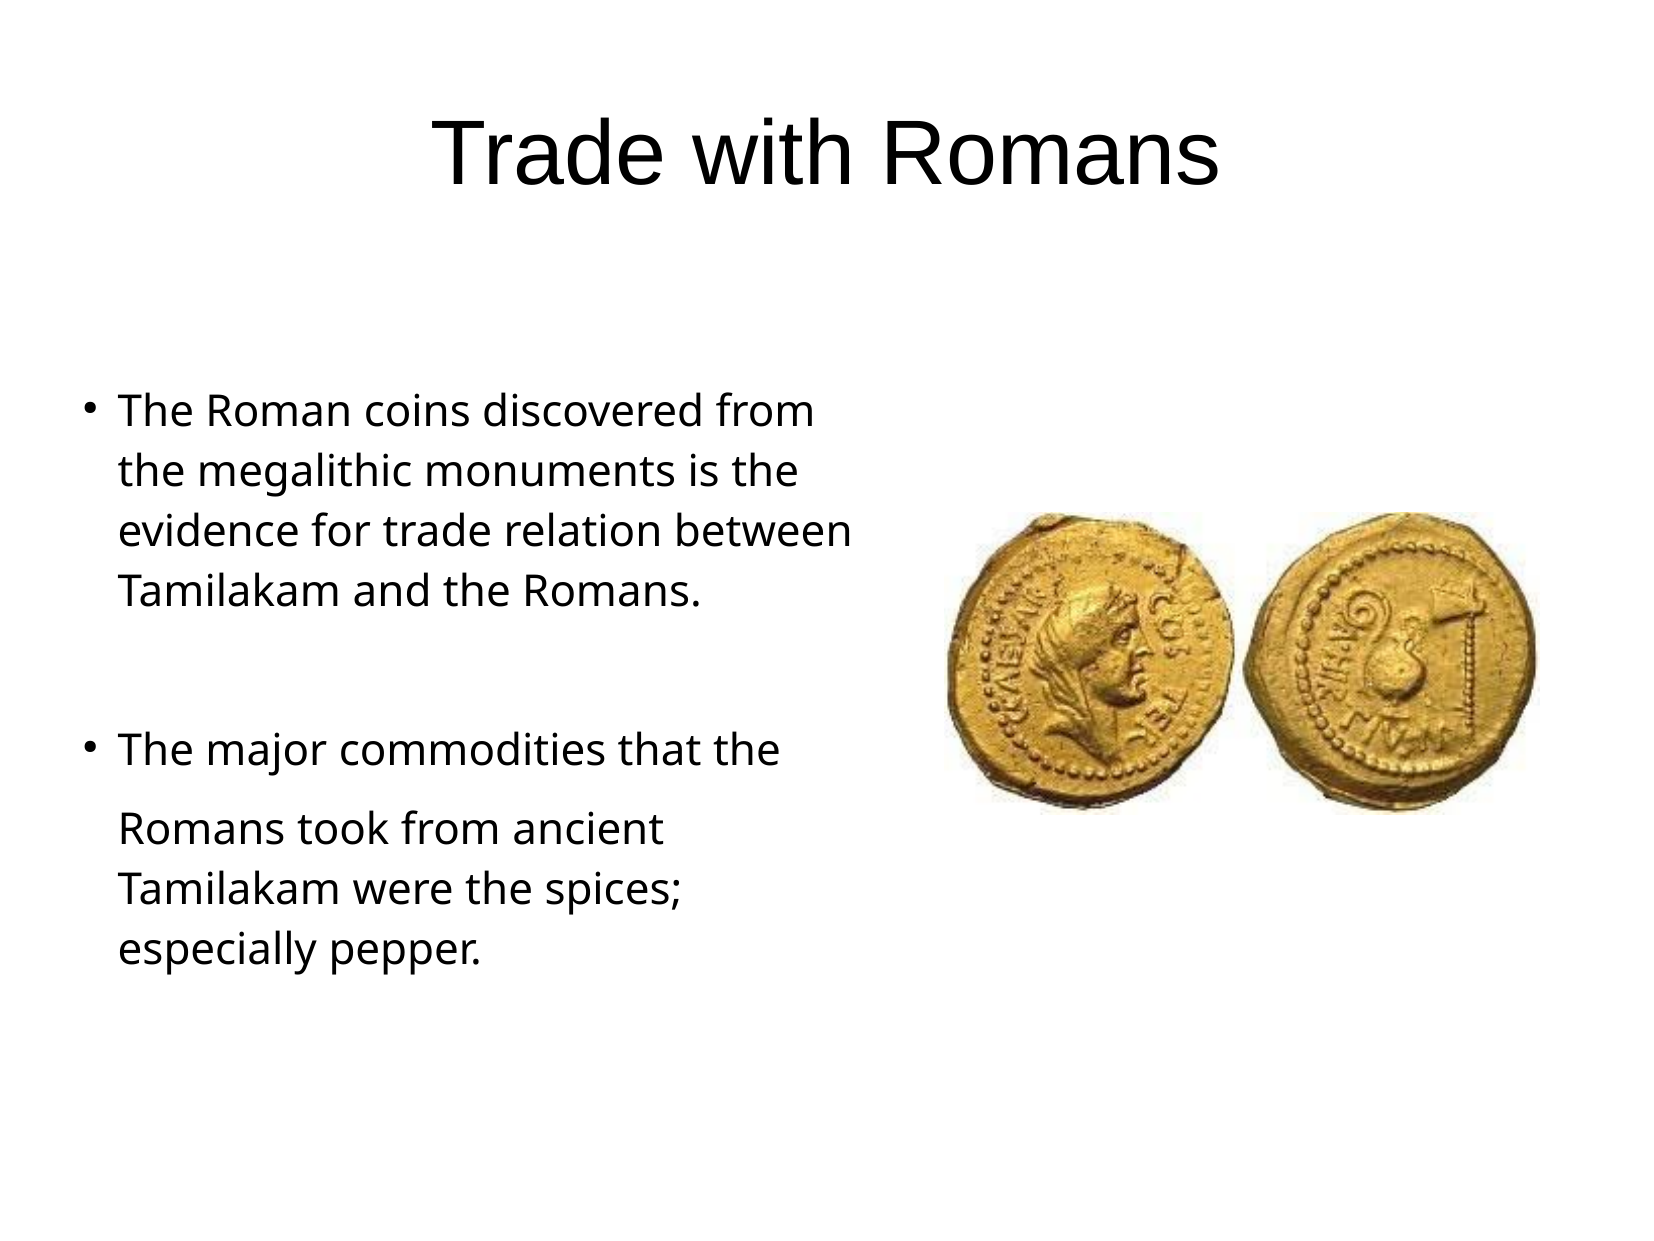

# Trade with Romans
The Roman coins discovered from the megalithic monuments is the evidence for trade relation between Tamilakam and the Romans.
The major commodities that the
Romans took from ancient Tamilakam were the spices; especially pepper.